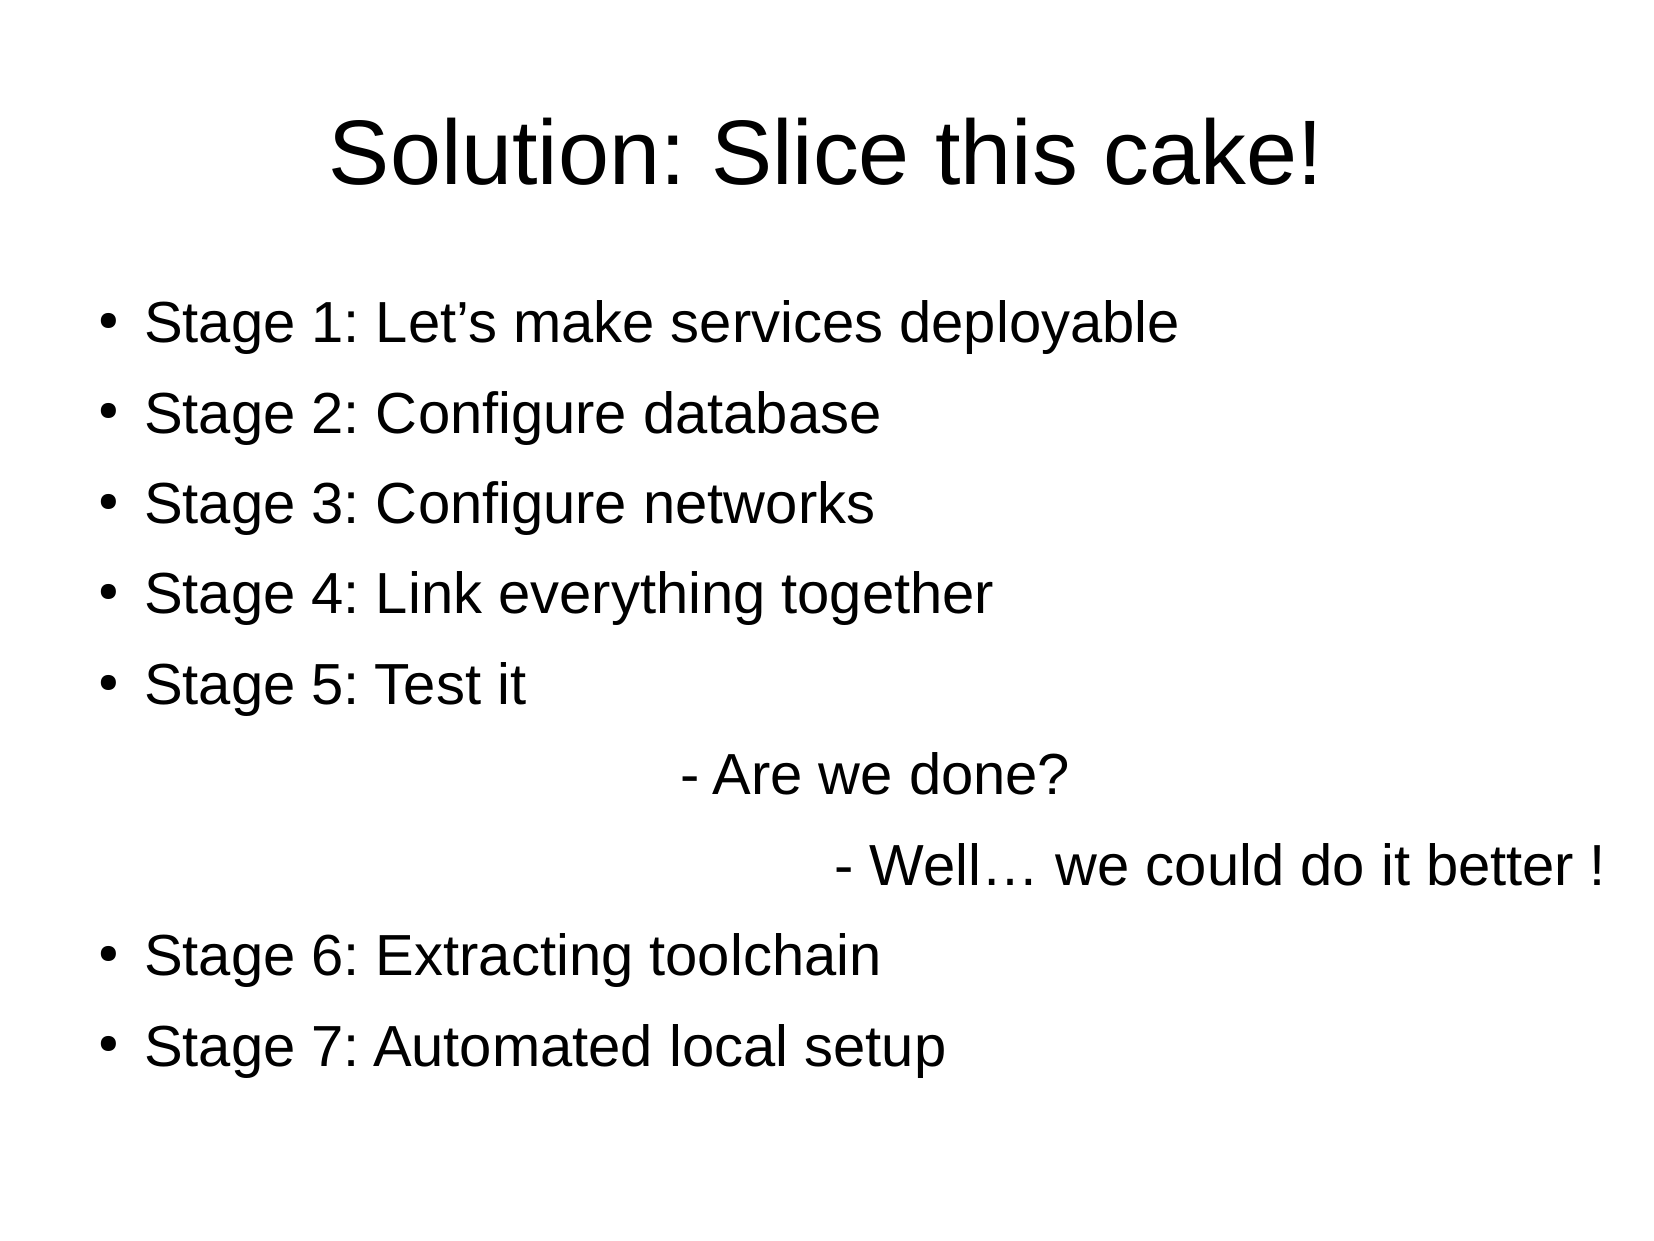

# Solution: Slice this cake!
Stage 1: Let’s make services deployable
Stage 2: Configure database
Stage 3: Configure networks
Stage 4: Link everything together
Stage 5: Test it
- Are we done?
- Well… we could do it better !
Stage 6: Extracting toolchain
Stage 7: Automated local setup